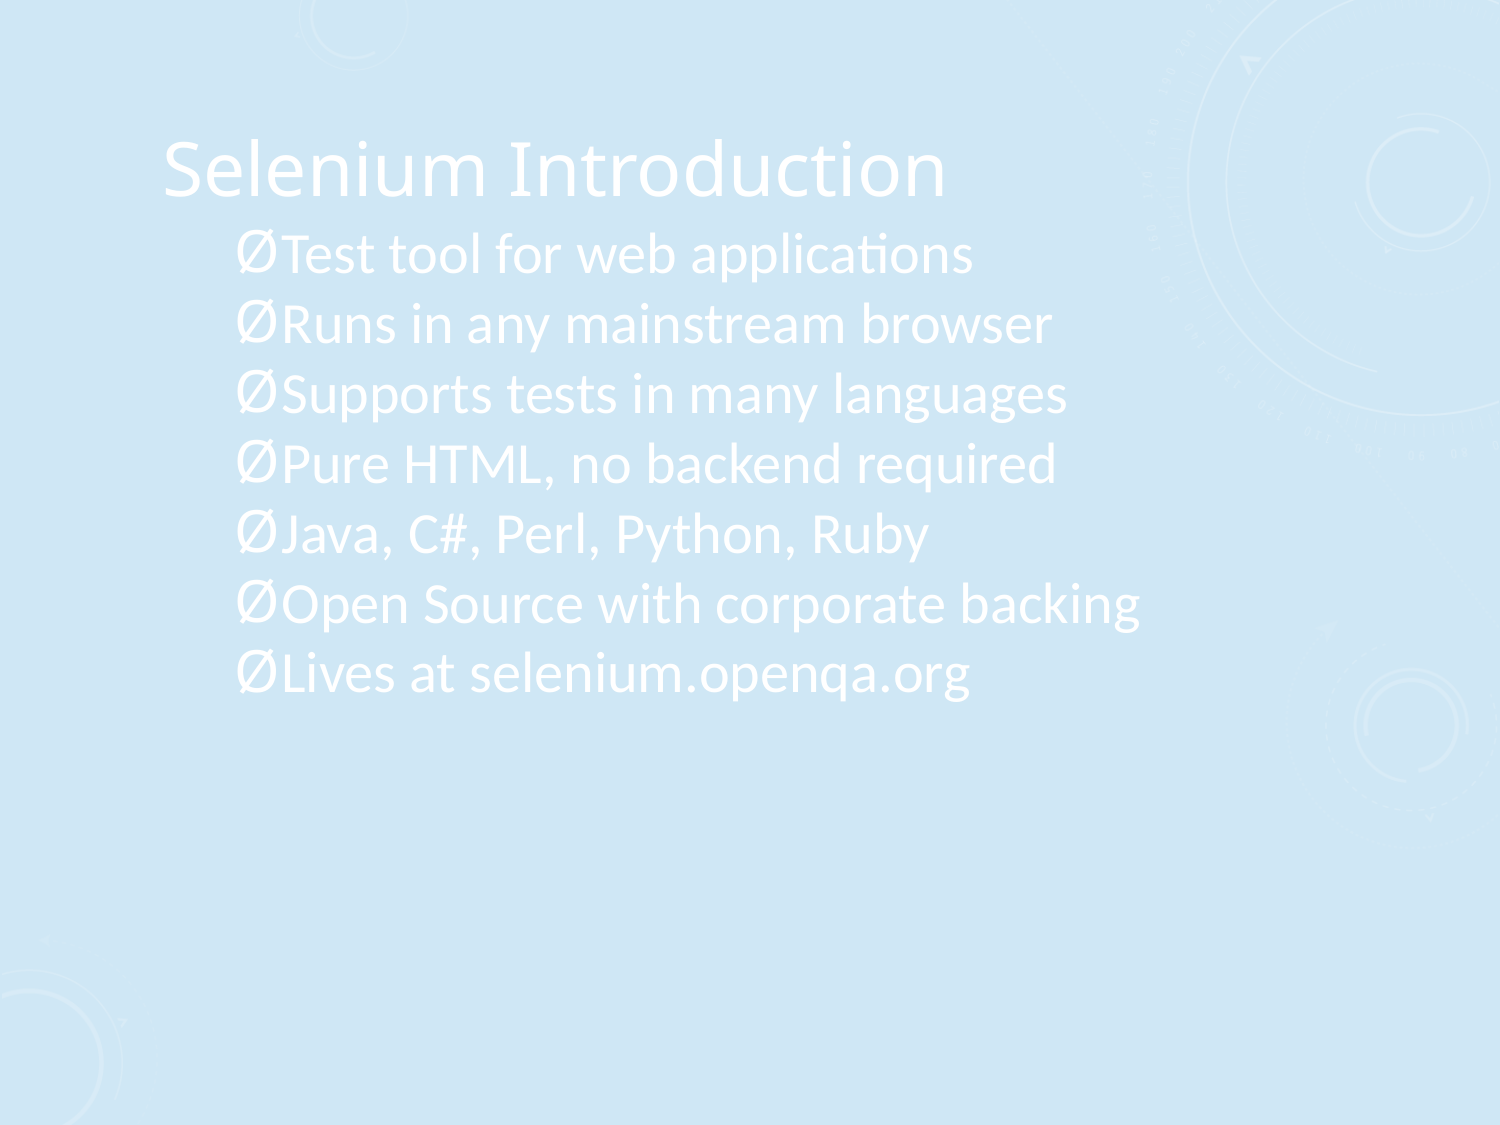

# Selenium Introduction
Test tool for web applications
Runs in any mainstream browser
Supports tests in many languages
Pure HTML, no backend required
Java, C#, Perl, Python, Ruby
Open Source with corporate backing
Lives at selenium.openqa.org